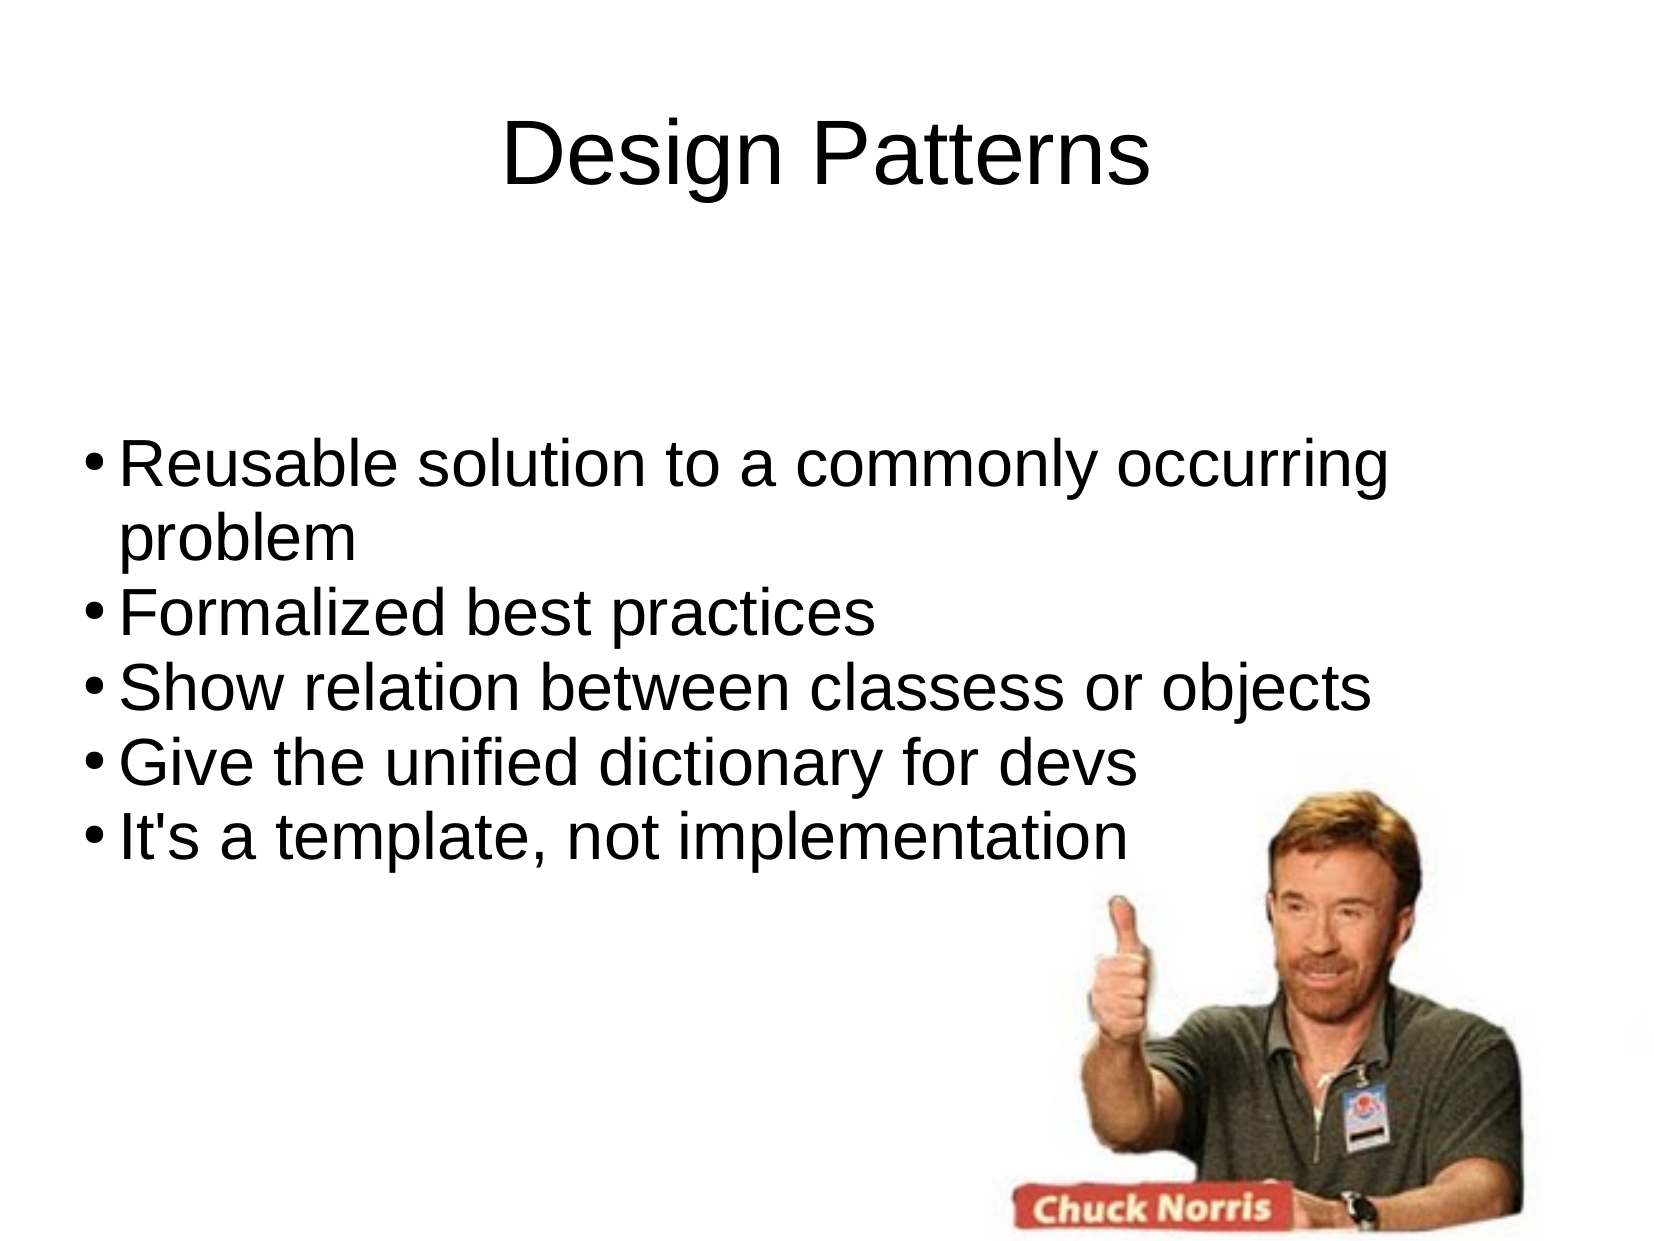

Design Patterns
# Reusable solution to a commonly occurring problem
Formalized best practices
Show relation between classess or objects
Give the unified dictionary for devs
It's a template, not implementation